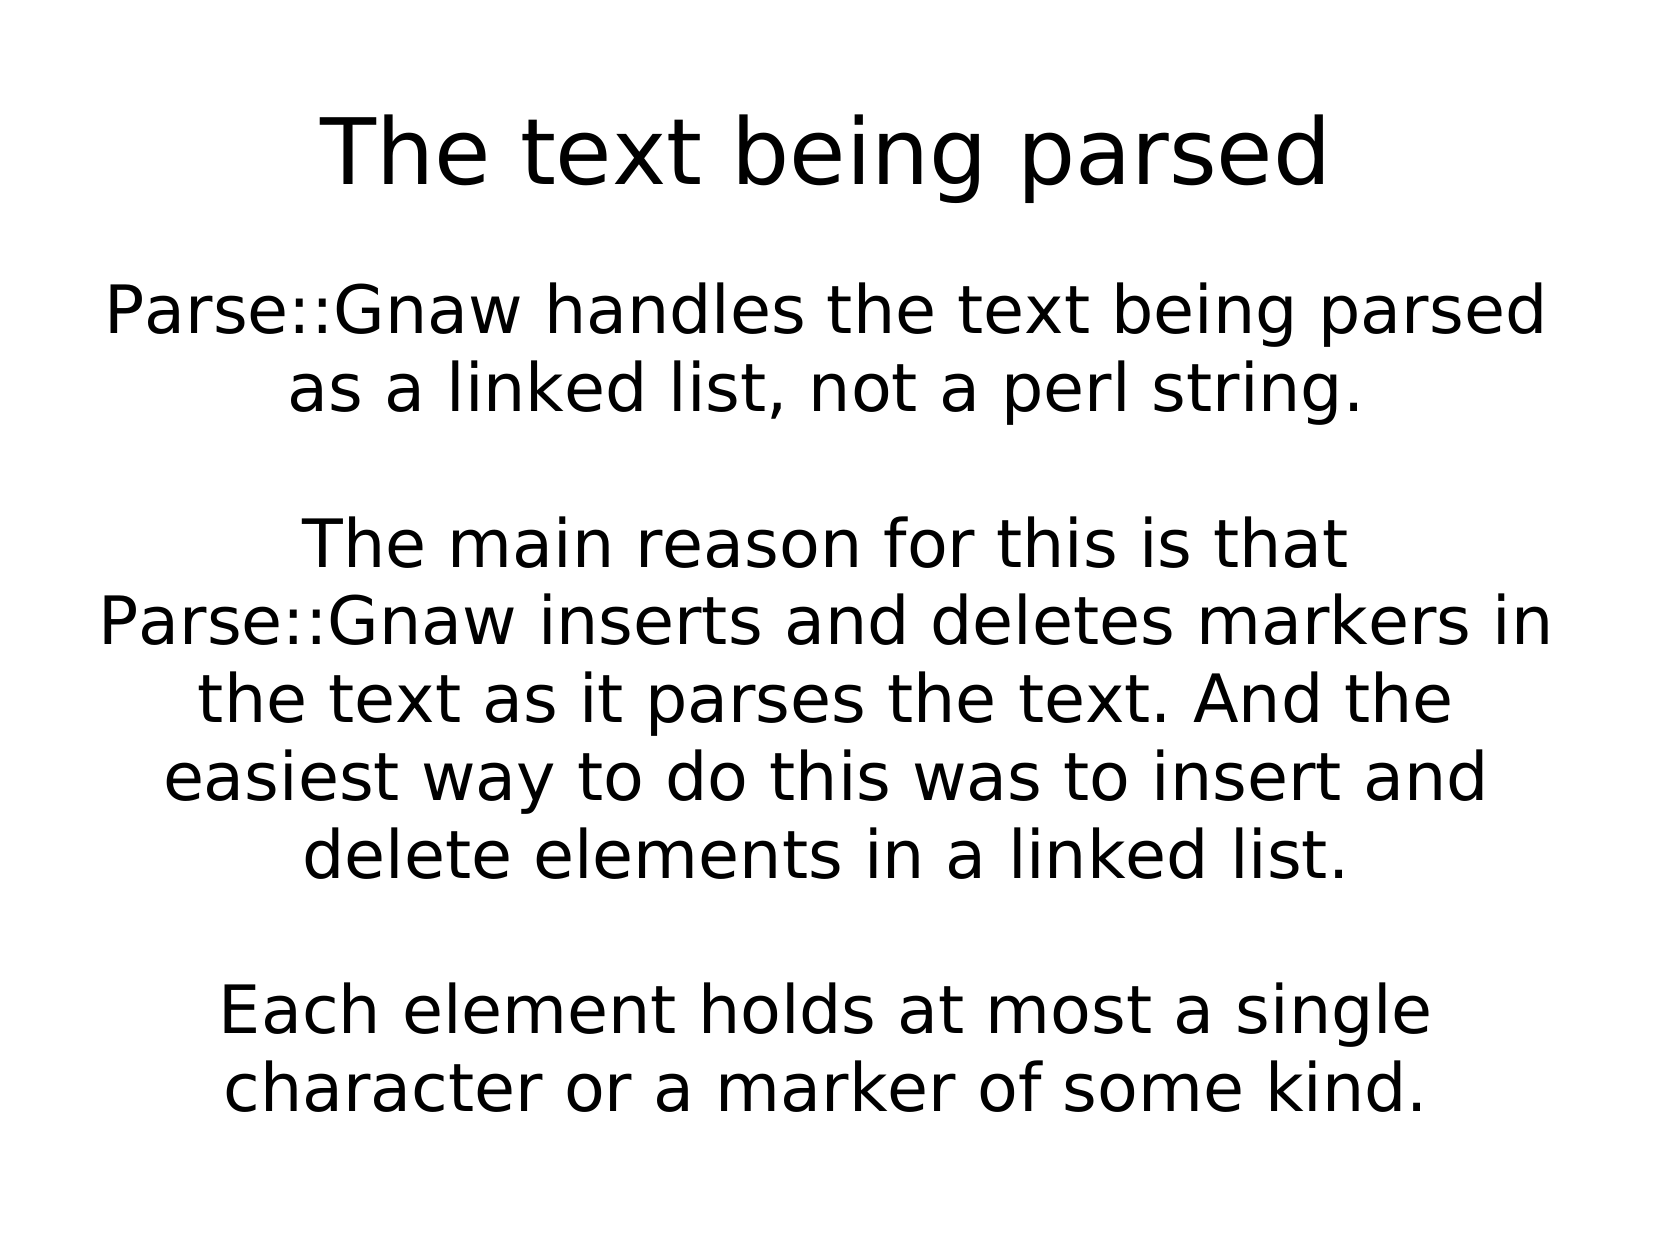

# The text being parsed
Parse::Gnaw handles the text being parsed as a linked list, not a perl string.
The main reason for this is that Parse::Gnaw inserts and deletes markers in the text as it parses the text. And the easiest way to do this was to insert and delete elements in a linked list.
Each element holds at most a single character or a marker of some kind.